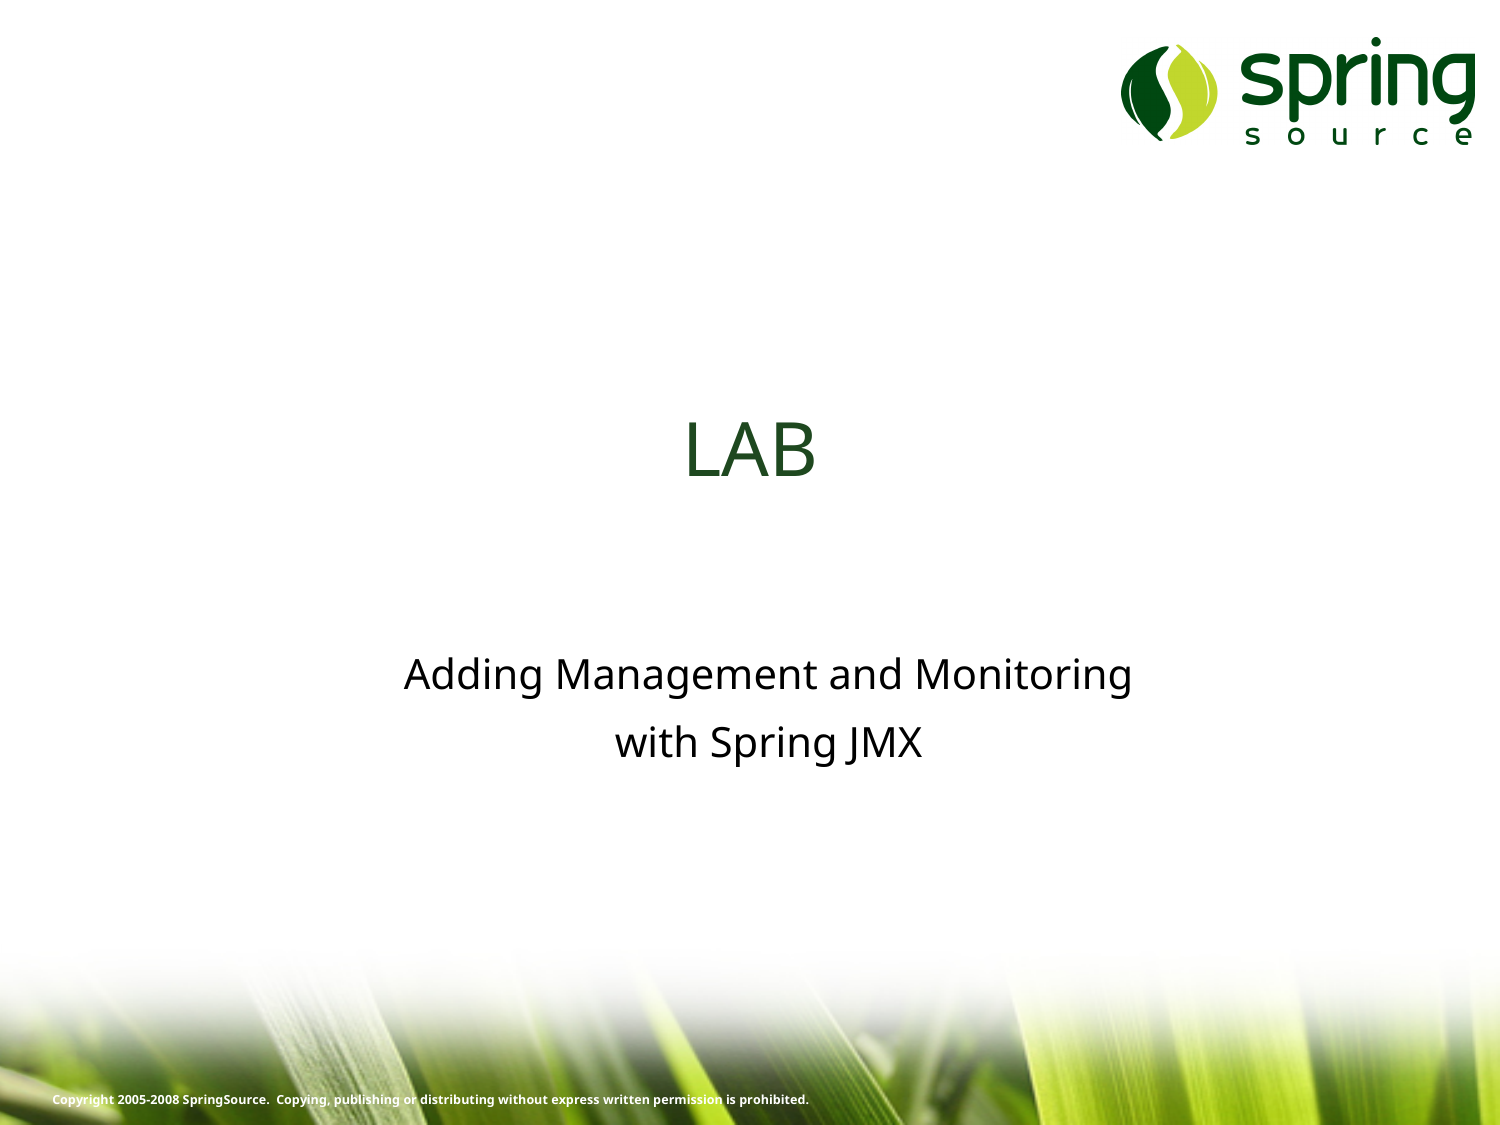

# LAB
Adding Management and Monitoring
with Spring JMX